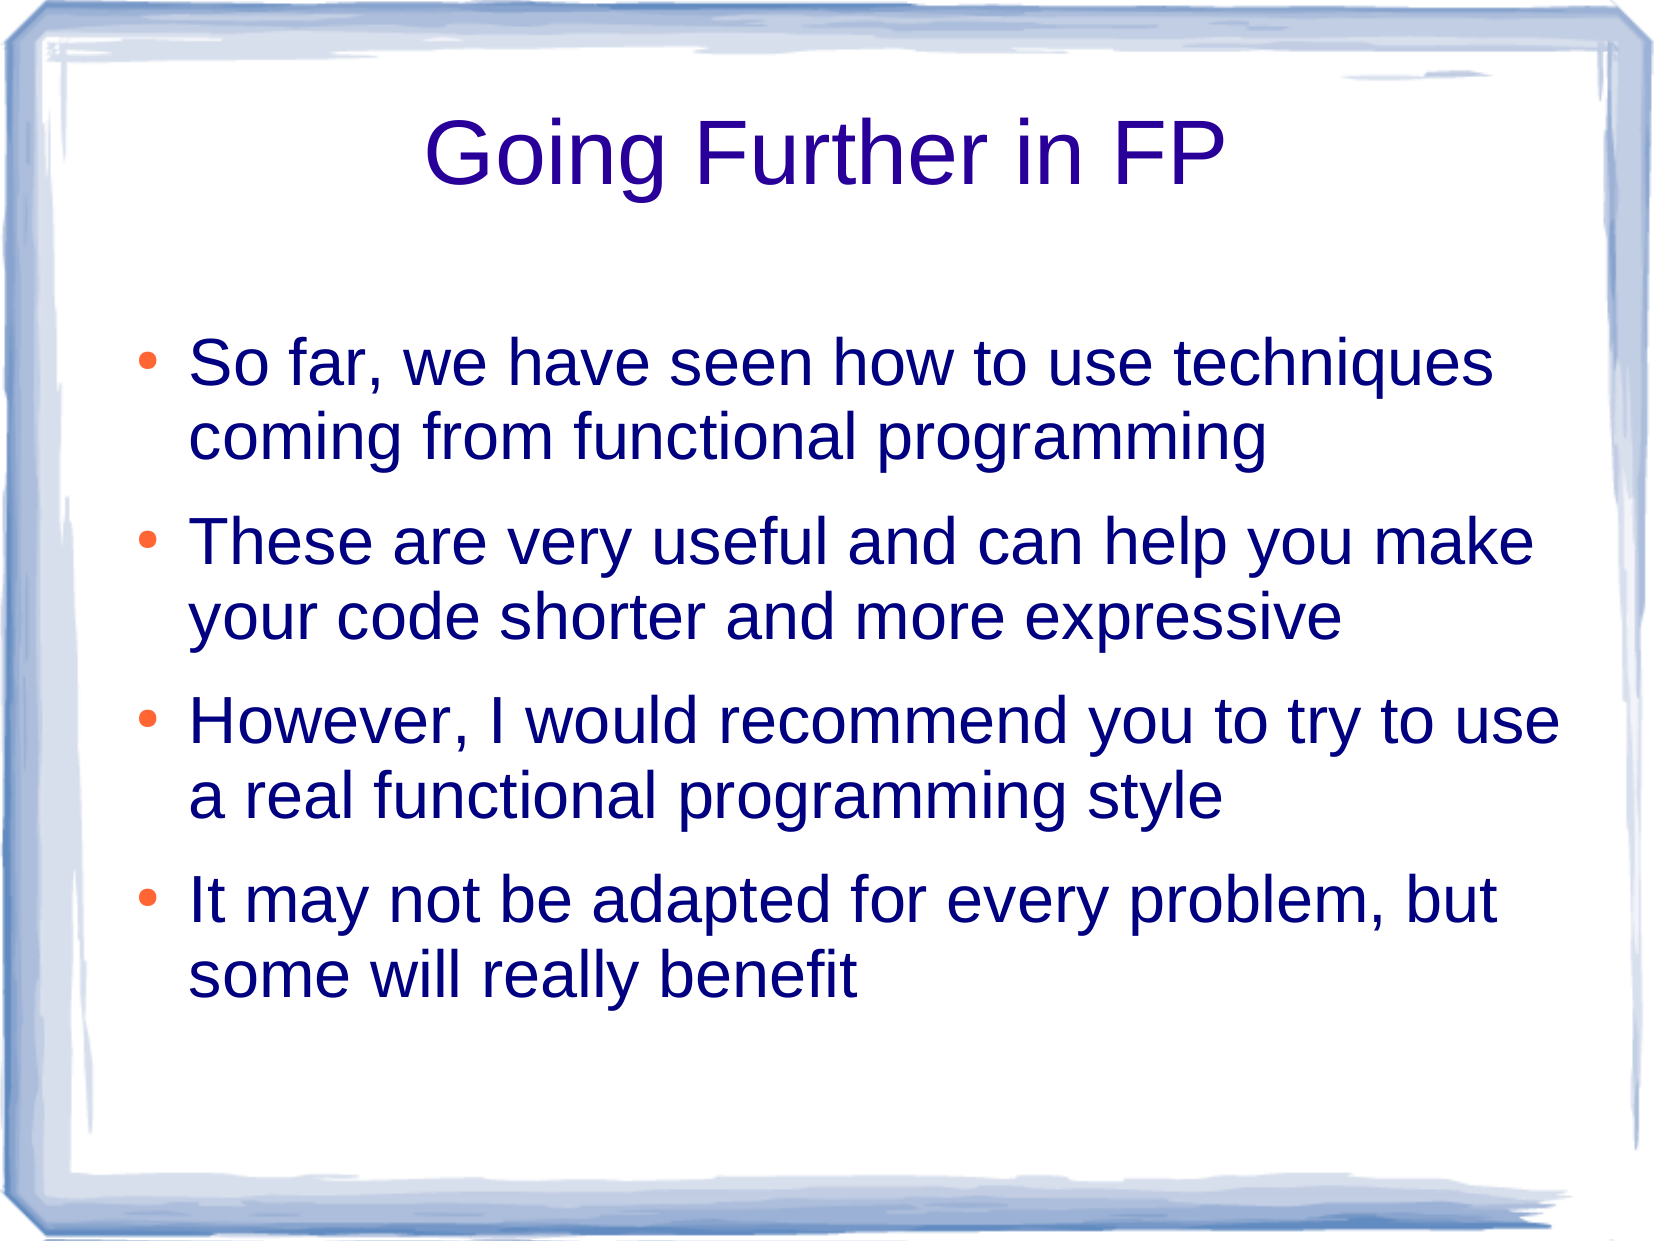

# Going Further in FP
So far, we have seen how to use techniques coming from functional programming
These are very useful and can help you make your code shorter and more expressive
However, I would recommend you to try to use a real functional programming style
It may not be adapted for every problem, but some will really benefit